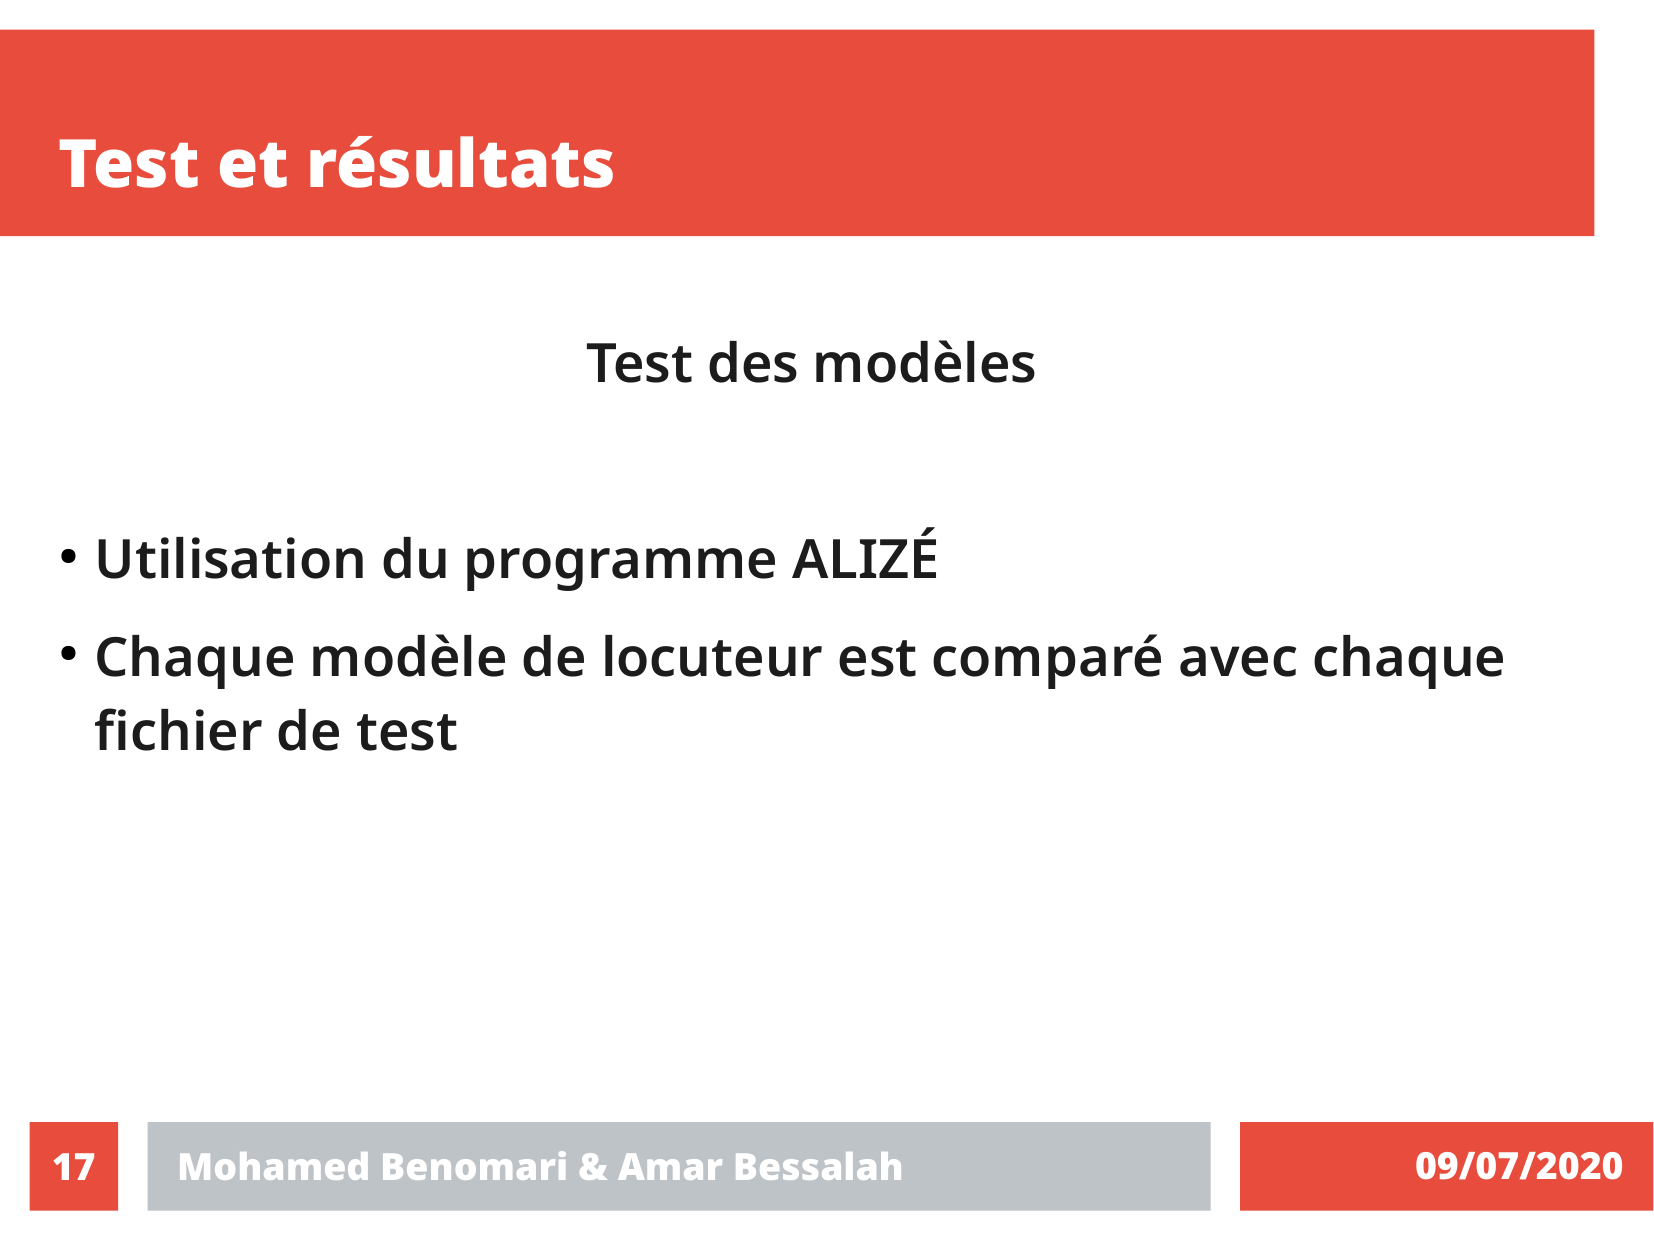

# Test et résultats
Test des modèles
Utilisation du programme ALIZÉ
Chaque modèle de locuteur est comparé avec chaque fichier de test
17
Mohamed Benomari & Amar Bessalah
09/07/2020